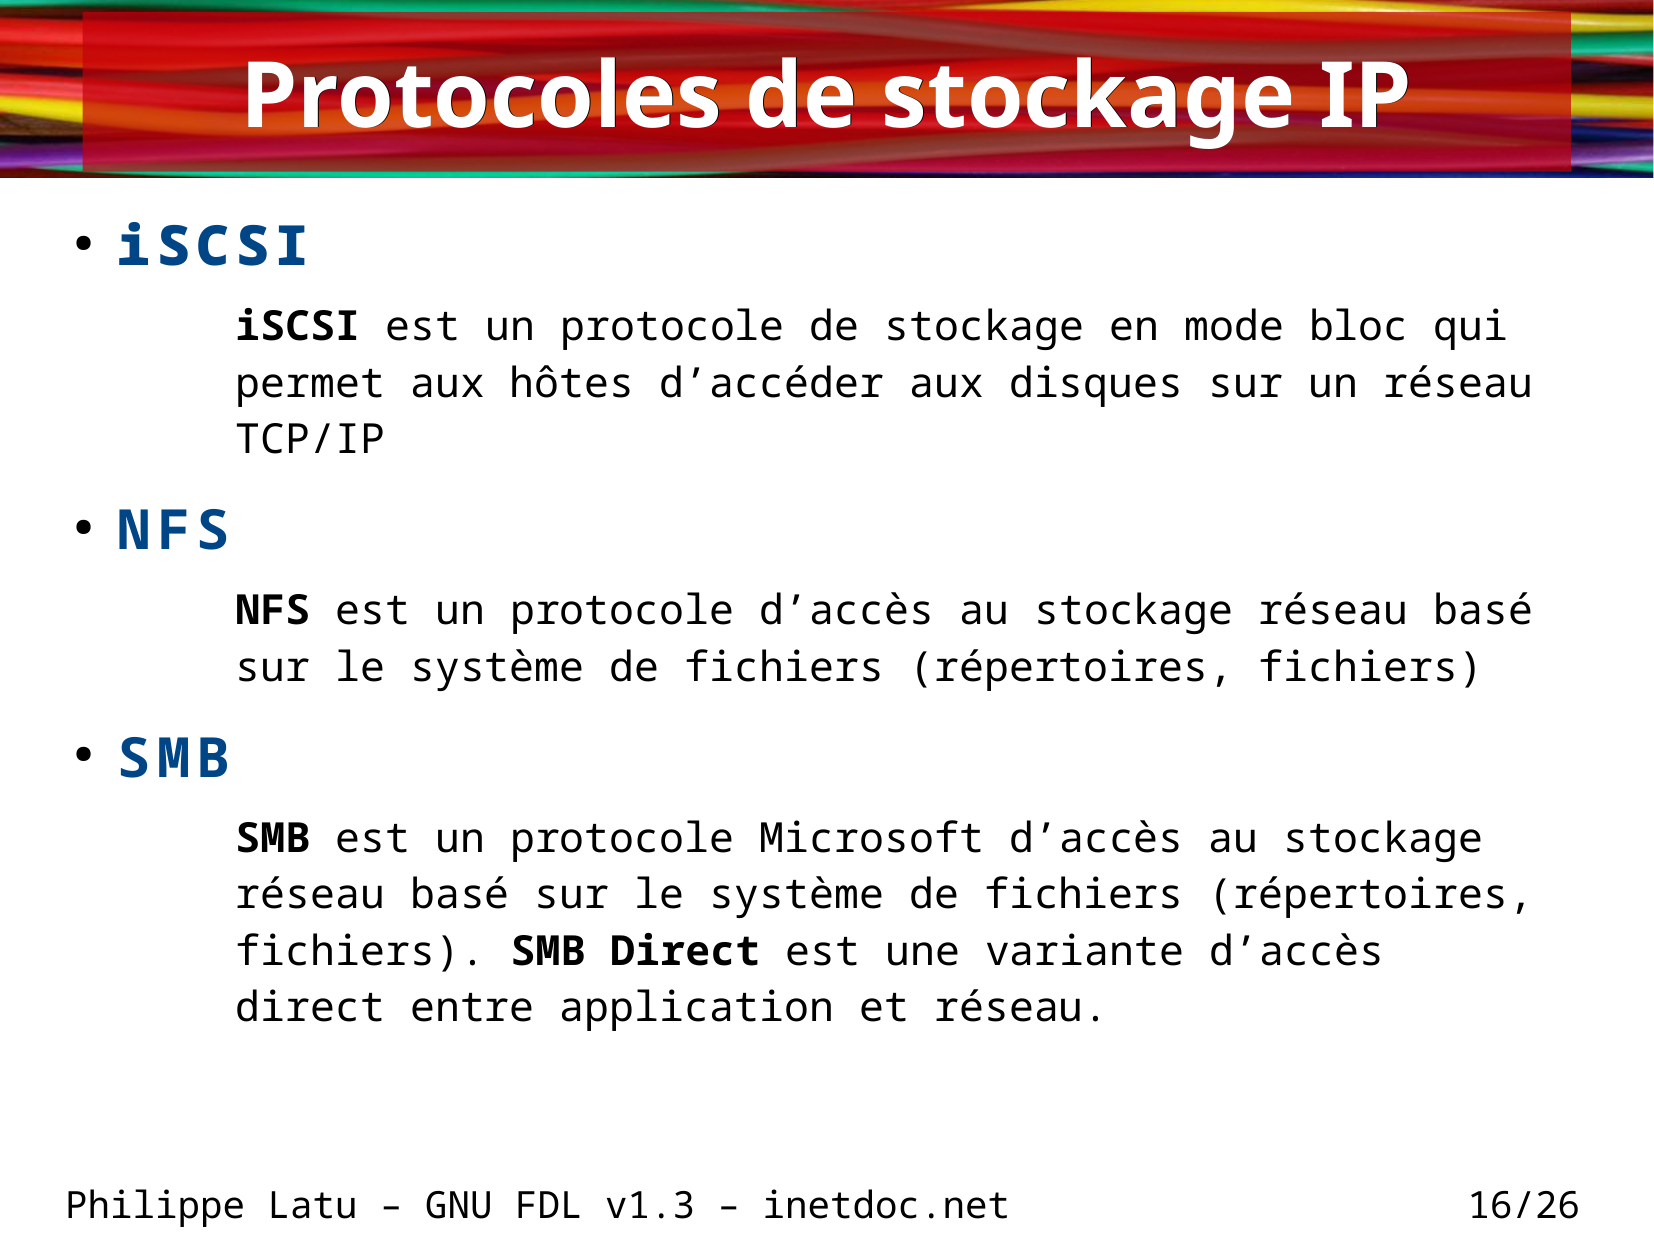

# Protocoles de stockage IP
iSCSI
iSCSI est un protocole de stockage en mode bloc qui permet aux hôtes d’accéder aux disques sur un réseau TCP/IP
NFS
NFS est un protocole d’accès au stockage réseau basé sur le système de fichiers (répertoires, fichiers)
SMB
SMB est un protocole Microsoft d’accès au stockage réseau basé sur le système de fichiers (répertoires, fichiers). SMB Direct est une variante d’accès direct entre application et réseau.
Philippe Latu – GNU FDL v1.3 – inetdoc.net /26